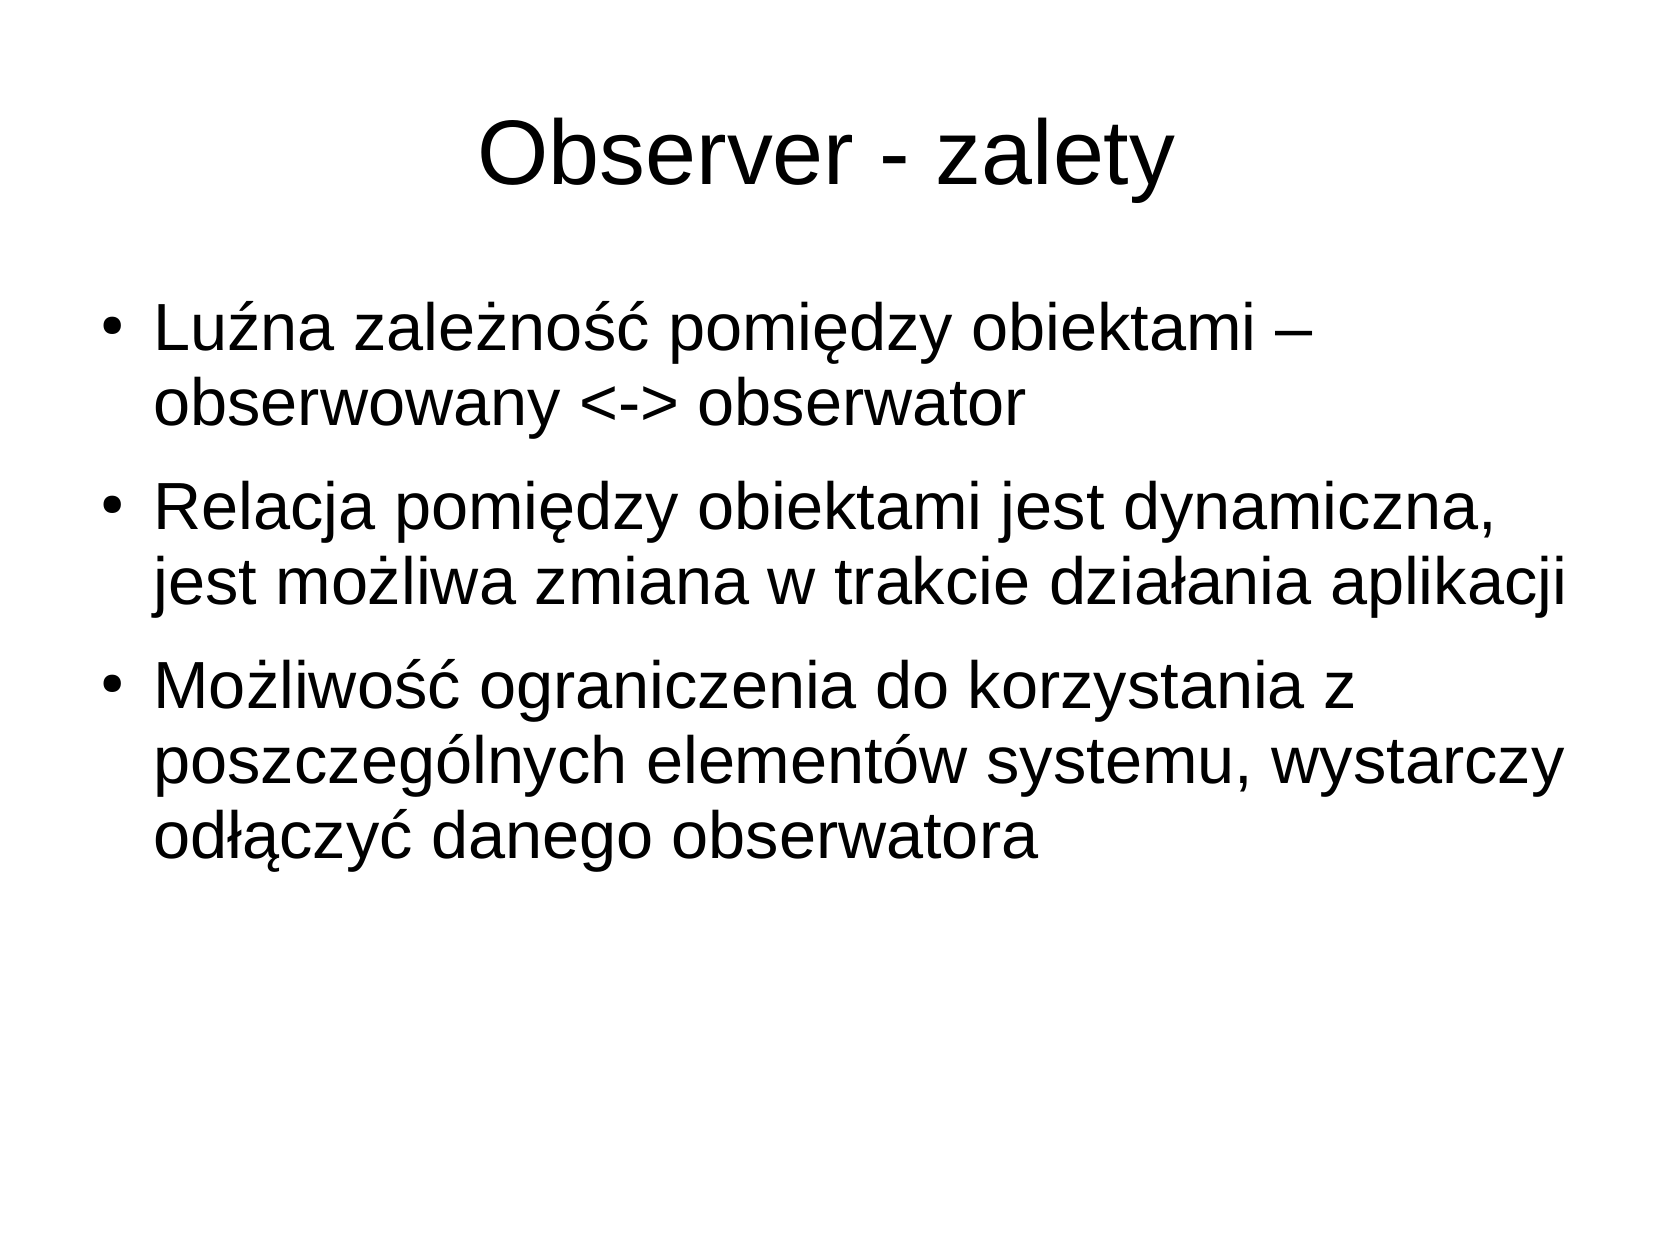

# Observer - zalety
Luźna zależność pomiędzy obiektami – obserwowany <-> obserwator
Relacja pomiędzy obiektami jest dynamiczna, jest możliwa zmiana w trakcie działania aplikacji
Możliwość ograniczenia do korzystania z poszczególnych elementów systemu, wystarczy odłączyć danego obserwatora